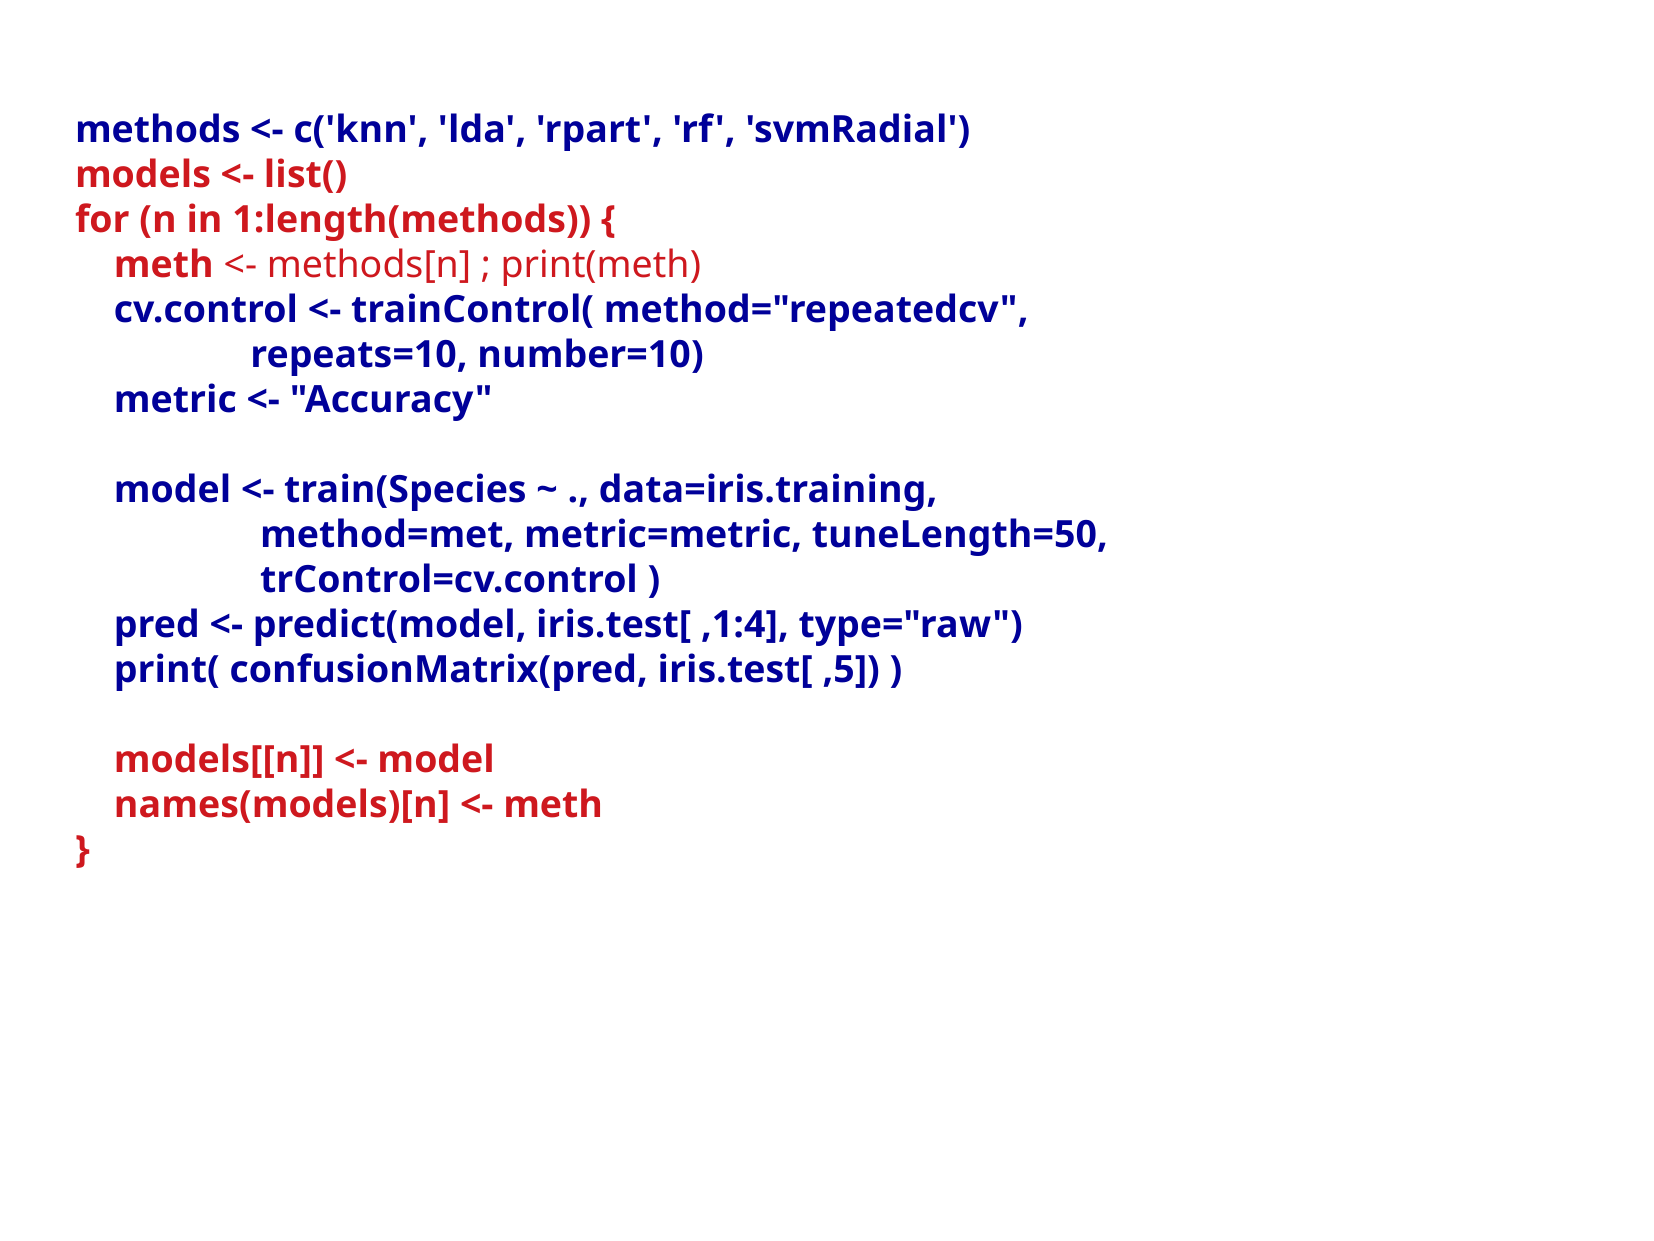

methods <- c('knn', 'lda', 'rpart', 'rf', 'svmRadial')
models <- list()
for (n in 1:length(methods)) {
 meth <- methods[n] ; print(meth)
 cv.control <- trainControl( method="repeatedcv",
 repeats=10, number=10)
 metric <- "Accuracy"
 model <- train(Species ~ ., data=iris.training,
 method=met, metric=metric, tuneLength=50,
 trControl=cv.control )
 pred <- predict(model, iris.test[ ,1:4], type="raw")
 print( confusionMatrix(pred, iris.test[ ,5]) )
 models[[n]] <- model
 names(models)[n] <- meth
}